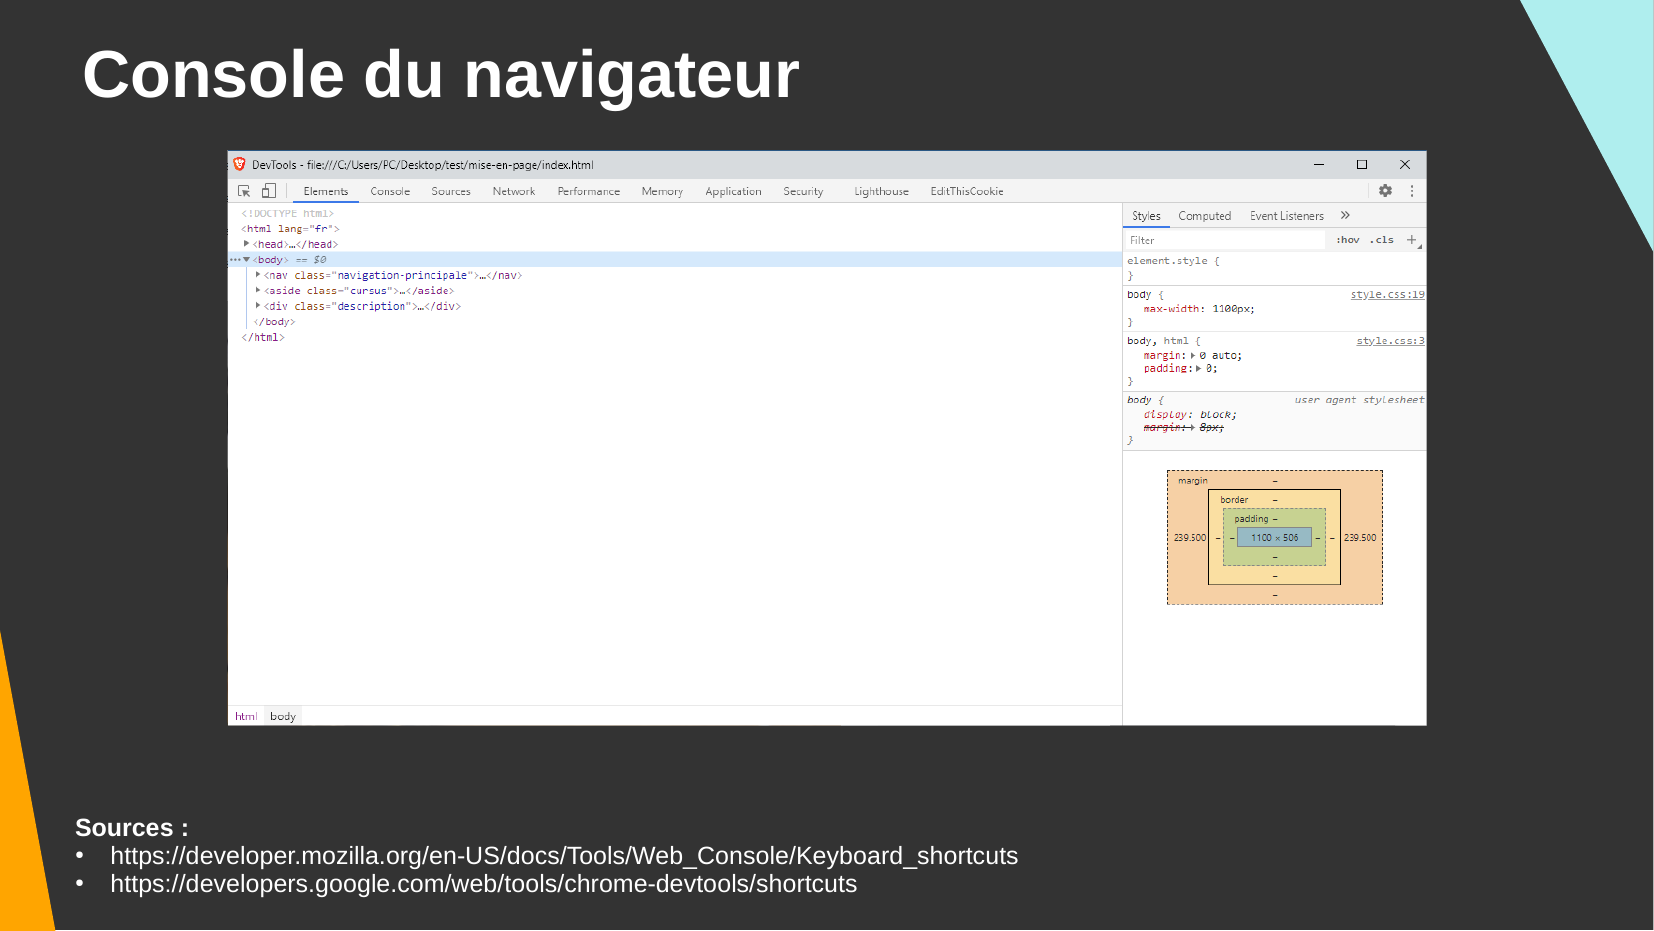

# Console du navigateur
Sources :
https://developer.mozilla.org/en-US/docs/Tools/Web_Console/Keyboard_shortcuts
https://developers.google.com/web/tools/chrome-devtools/shortcuts